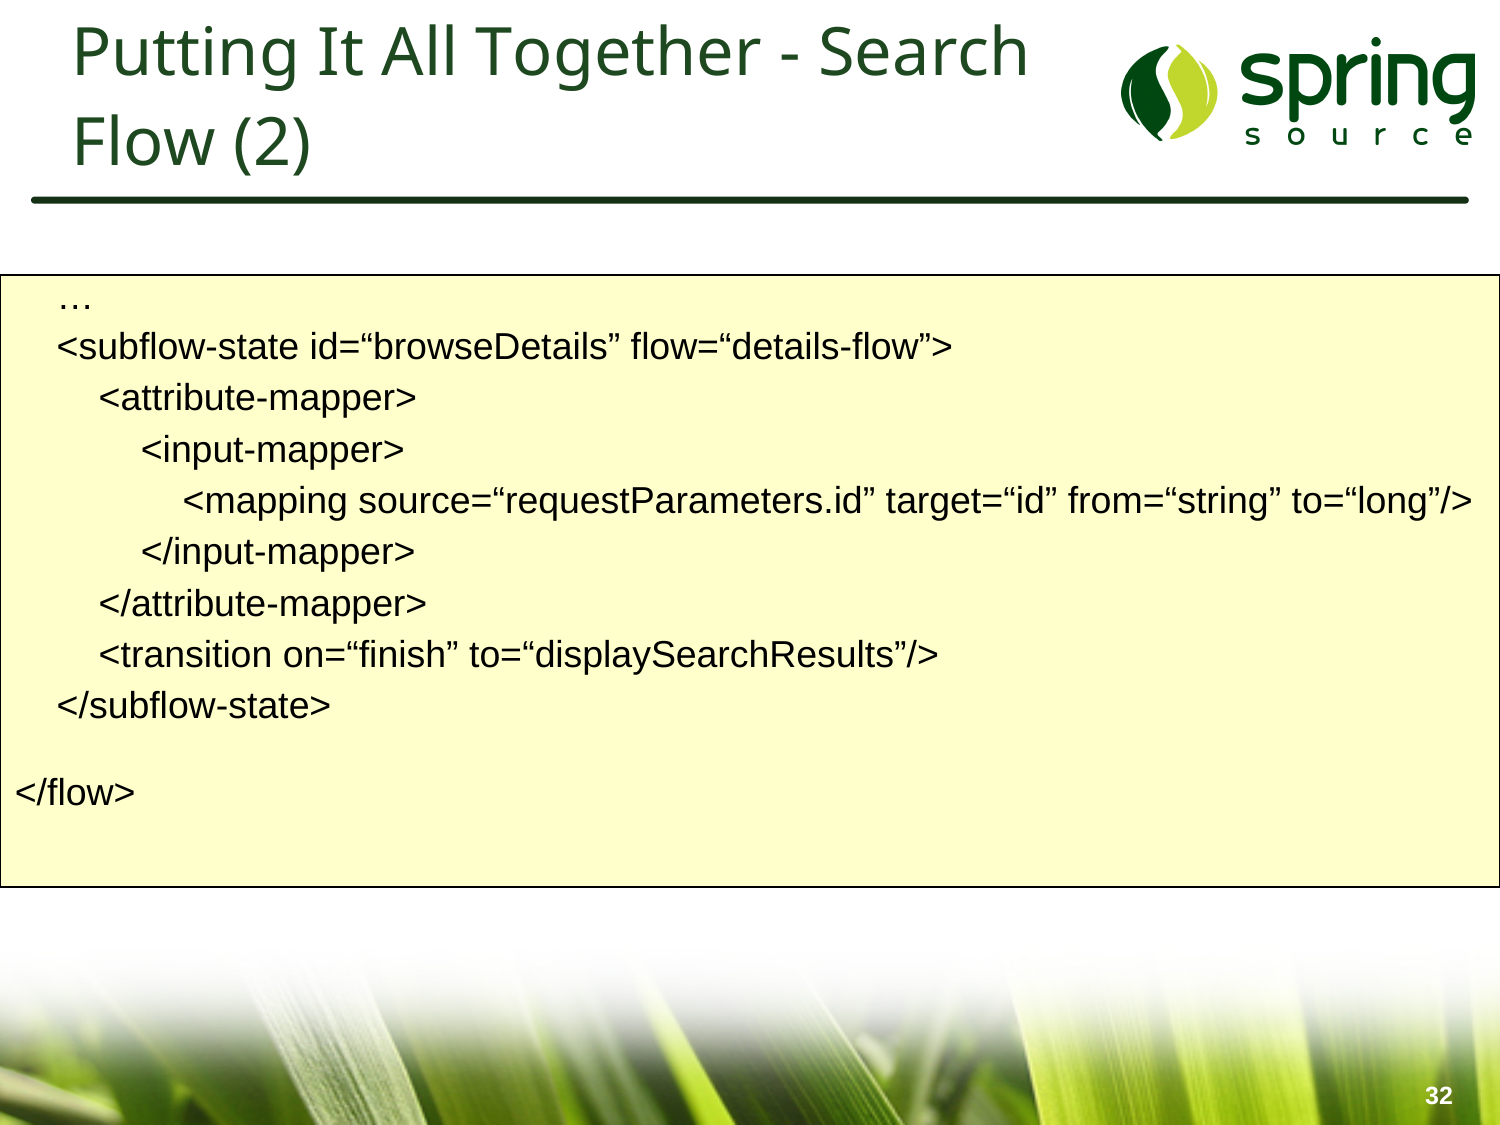

# Putting It All Together - Search Flow (2)
 …
 <subflow-state id=“browseDetails” flow=“details-flow”>
 <attribute-mapper>
 <input-mapper>
 <mapping source=“requestParameters.id” target=“id” from=“string” to=“long”/>
 </input-mapper>
 </attribute-mapper>
 <transition on=“finish” to=“displaySearchResults”/>
 </subflow-state>
</flow>